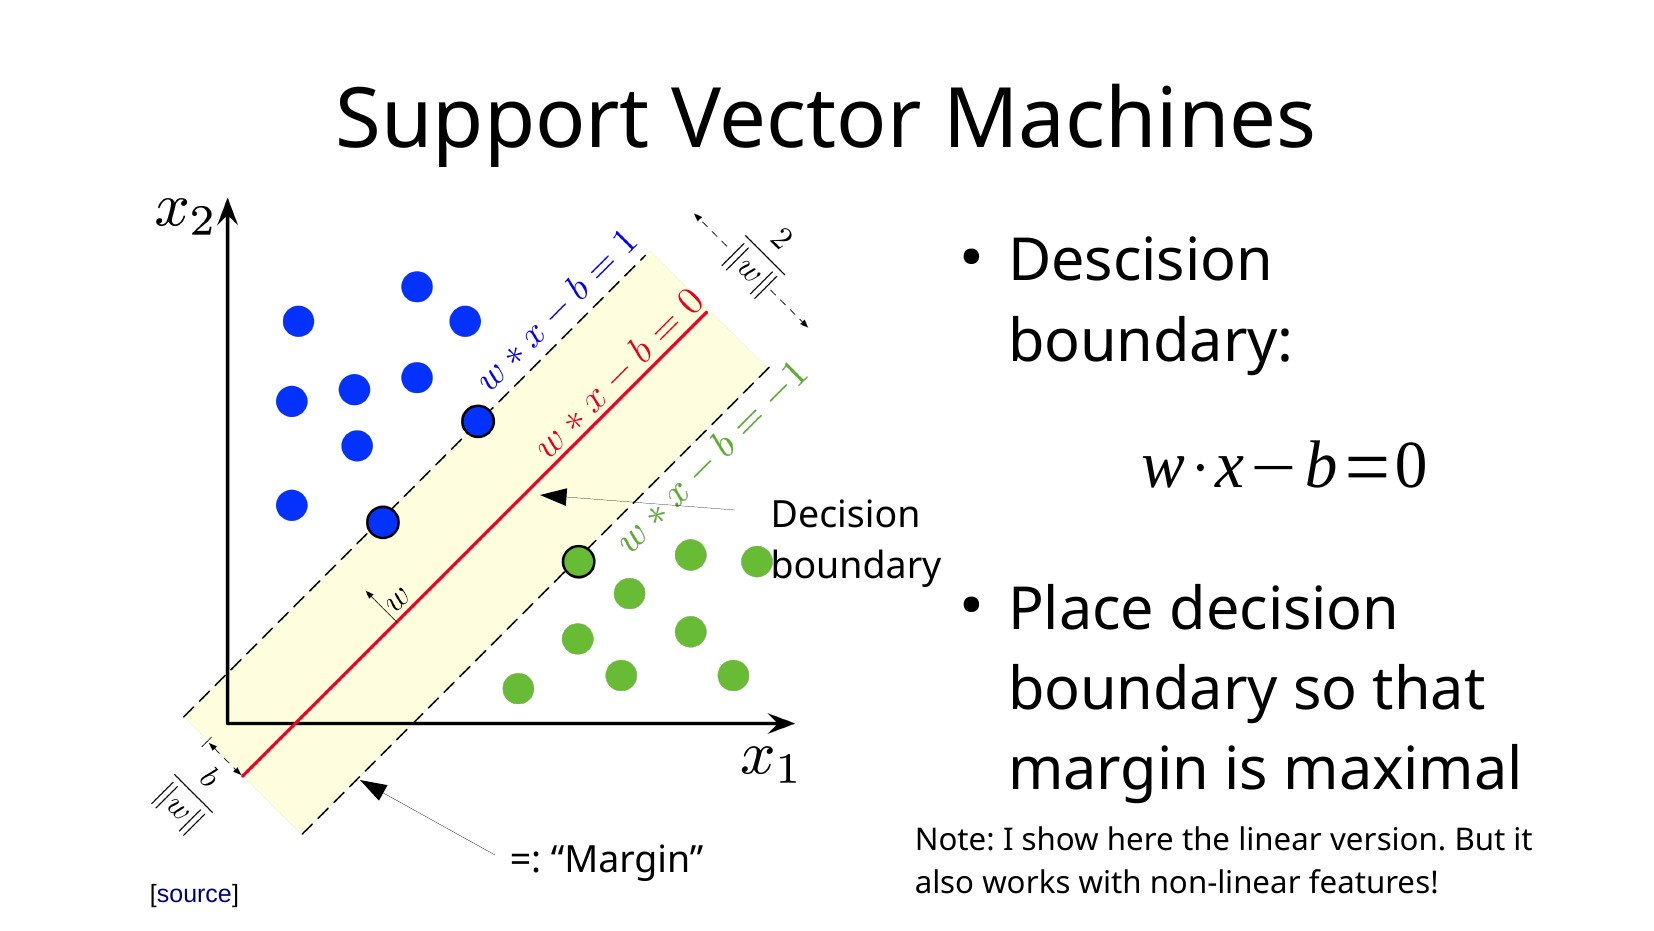

# Support Vector Machines
Descision boundary:
Place decision boundary so that margin is maximal
Decision
boundary
Note: I show here the linear version. But it also works with non-linear features!
=: “Margin”
[source]